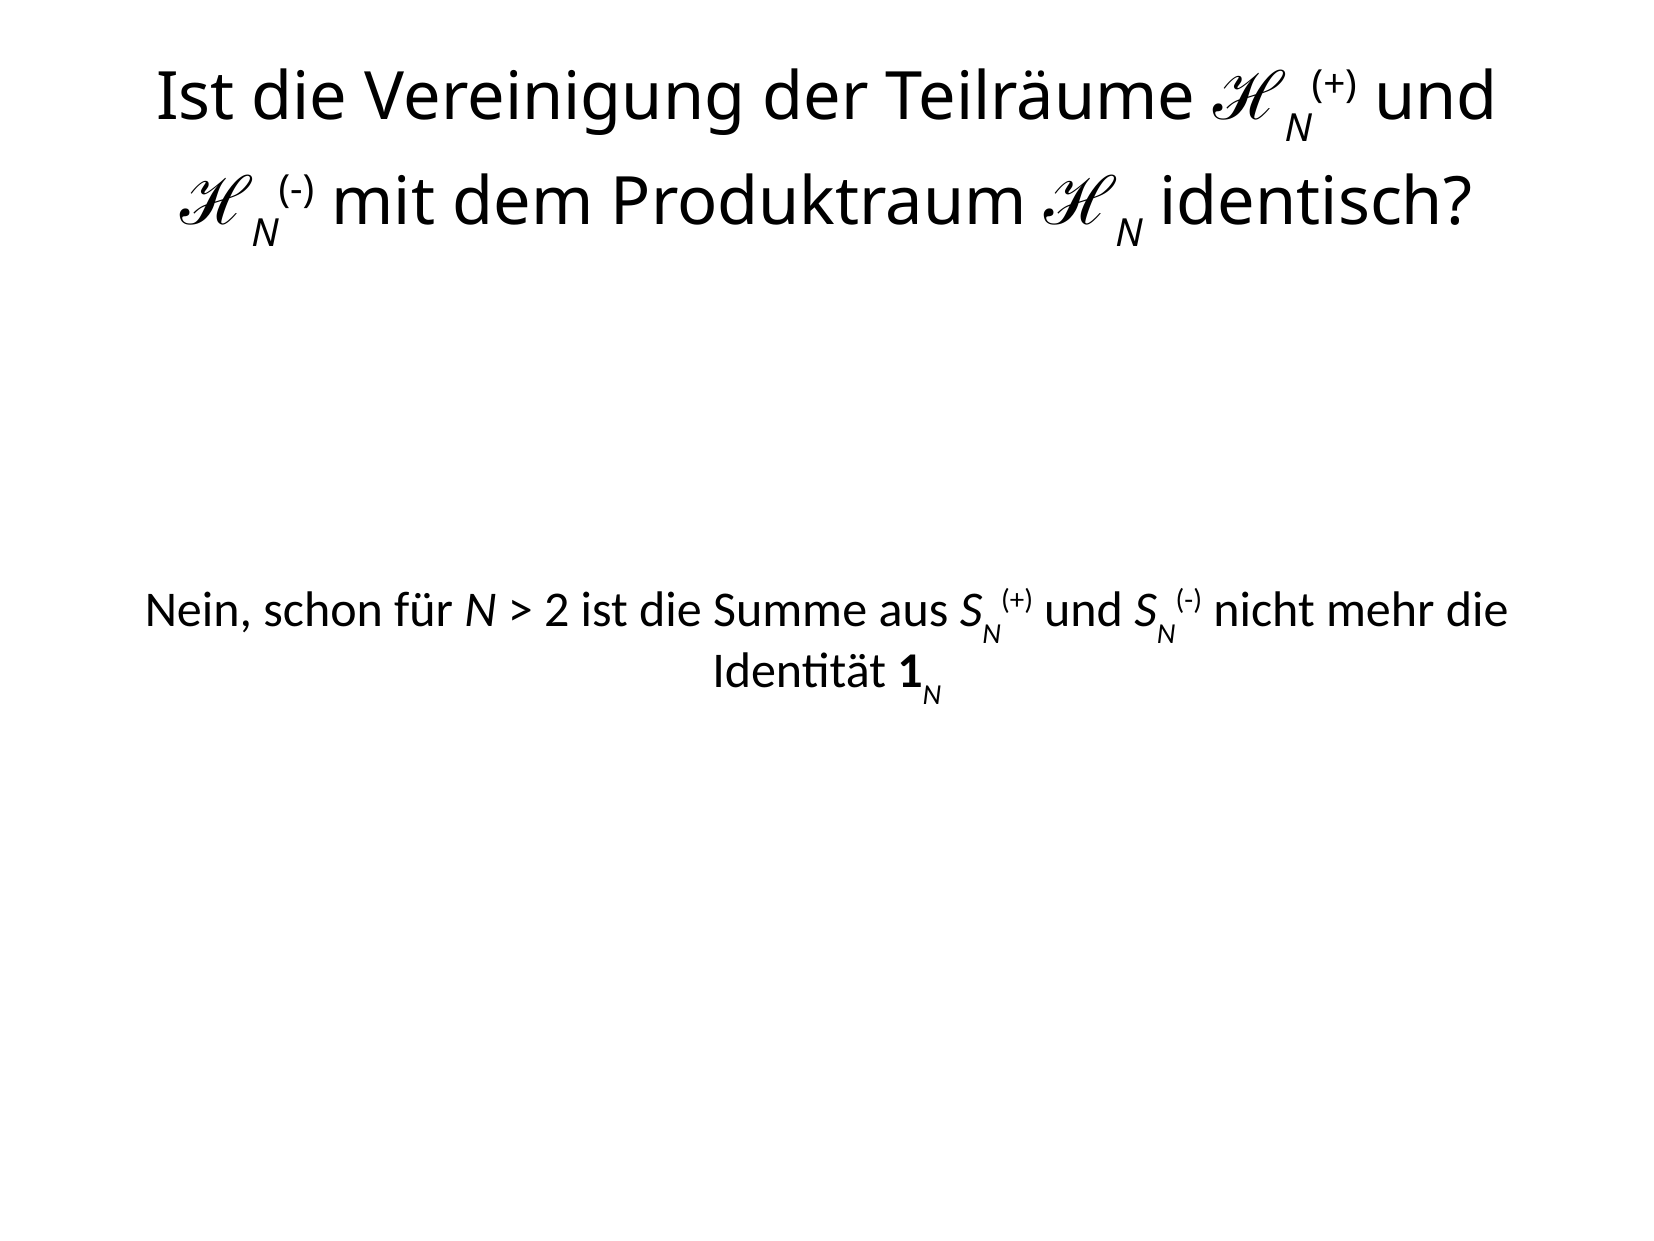

# Ist die Vereinigung der Teilräume ℋN(+) und ℋN(-) mit dem Produktraum ℋN identisch?
Nein, schon für N > 2 ist die Summe aus SN(+) und SN(-) nicht mehr die Identität 1N